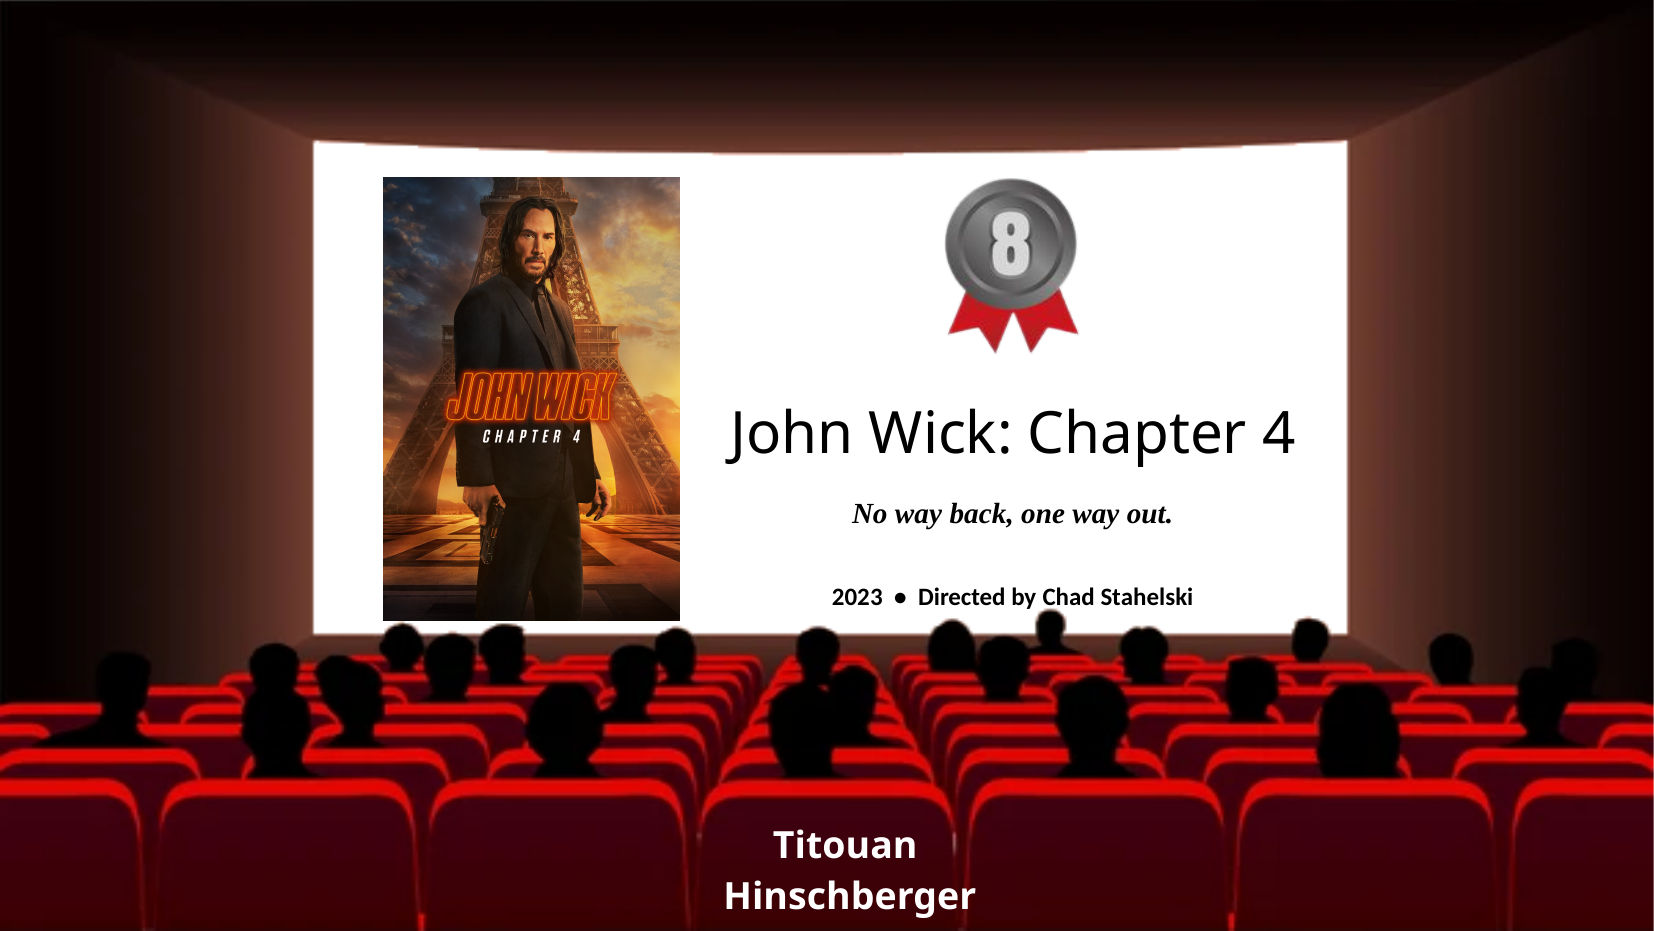

John Wick: Chapter 4
No way back, one way out.
2023 • Directed by Chad Stahelski